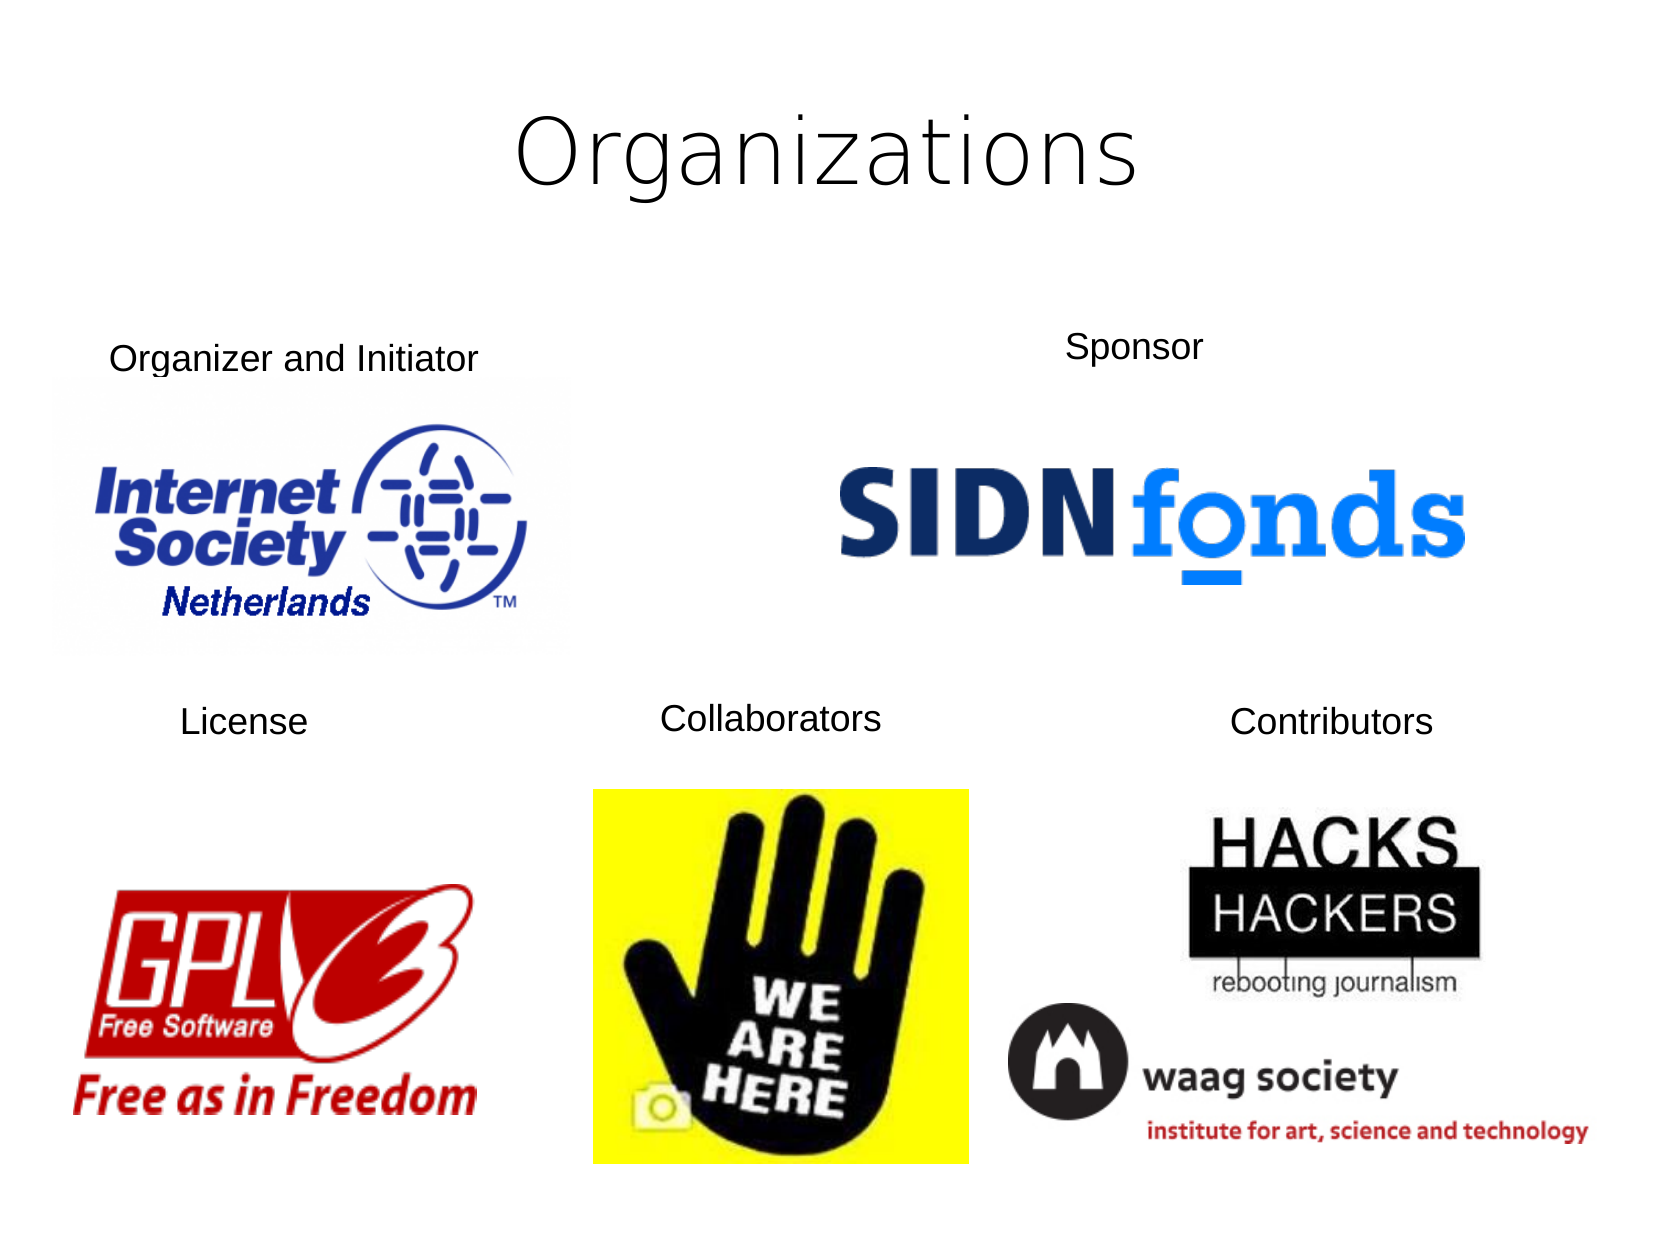

# Organizations
Sponsor
Organizer and Initiator
Collaborators
License
Contributors